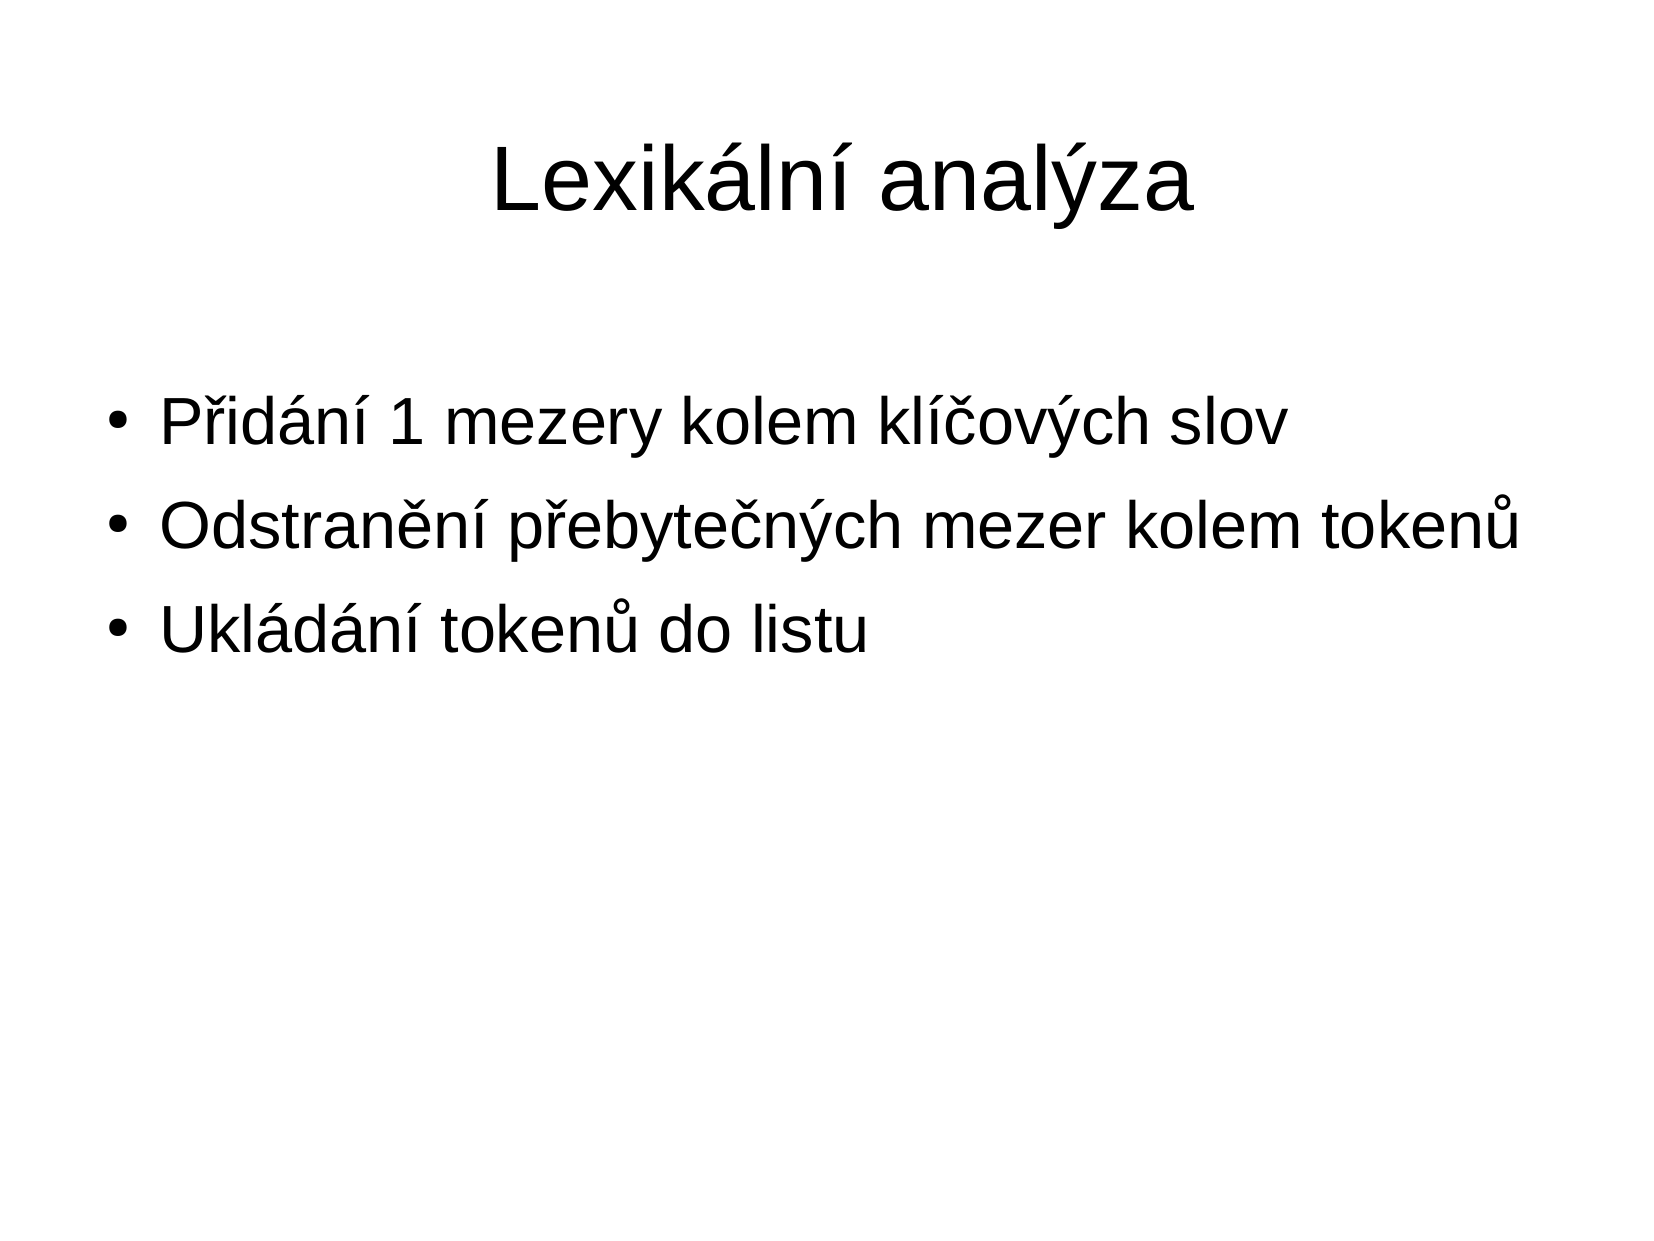

# Lexikální analýza
Přidání 1 mezery kolem klíčových slov
Odstranění přebytečných mezer kolem tokenů
Ukládání tokenů do listu